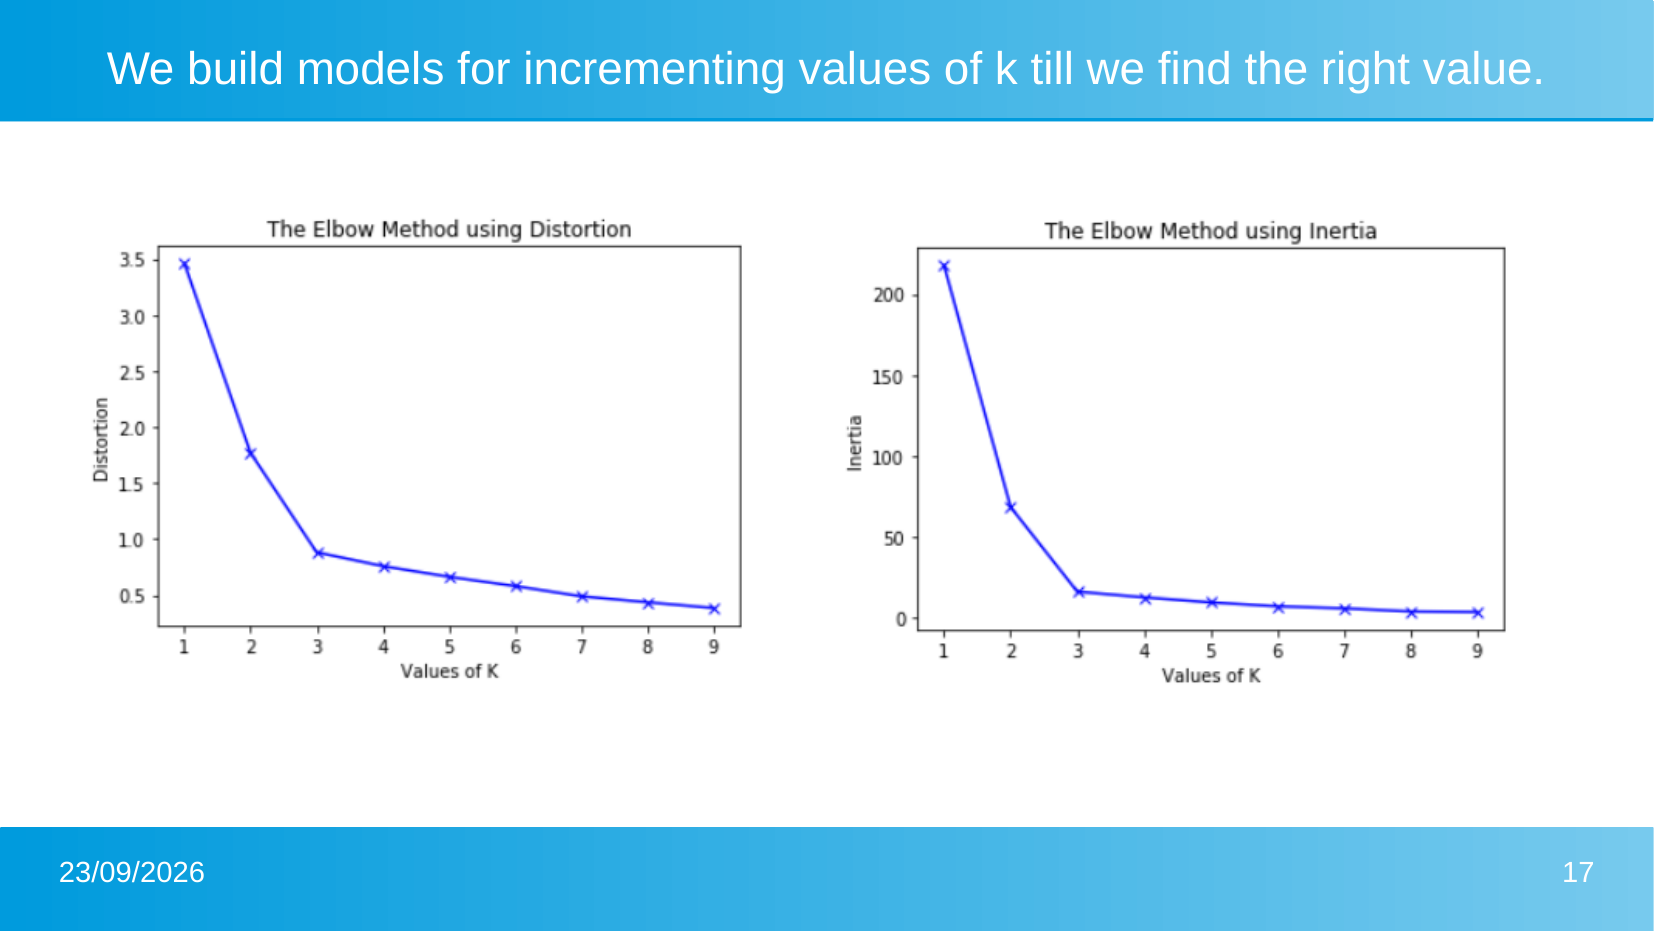

# We build models for incrementing values of k till we find the right value.
17